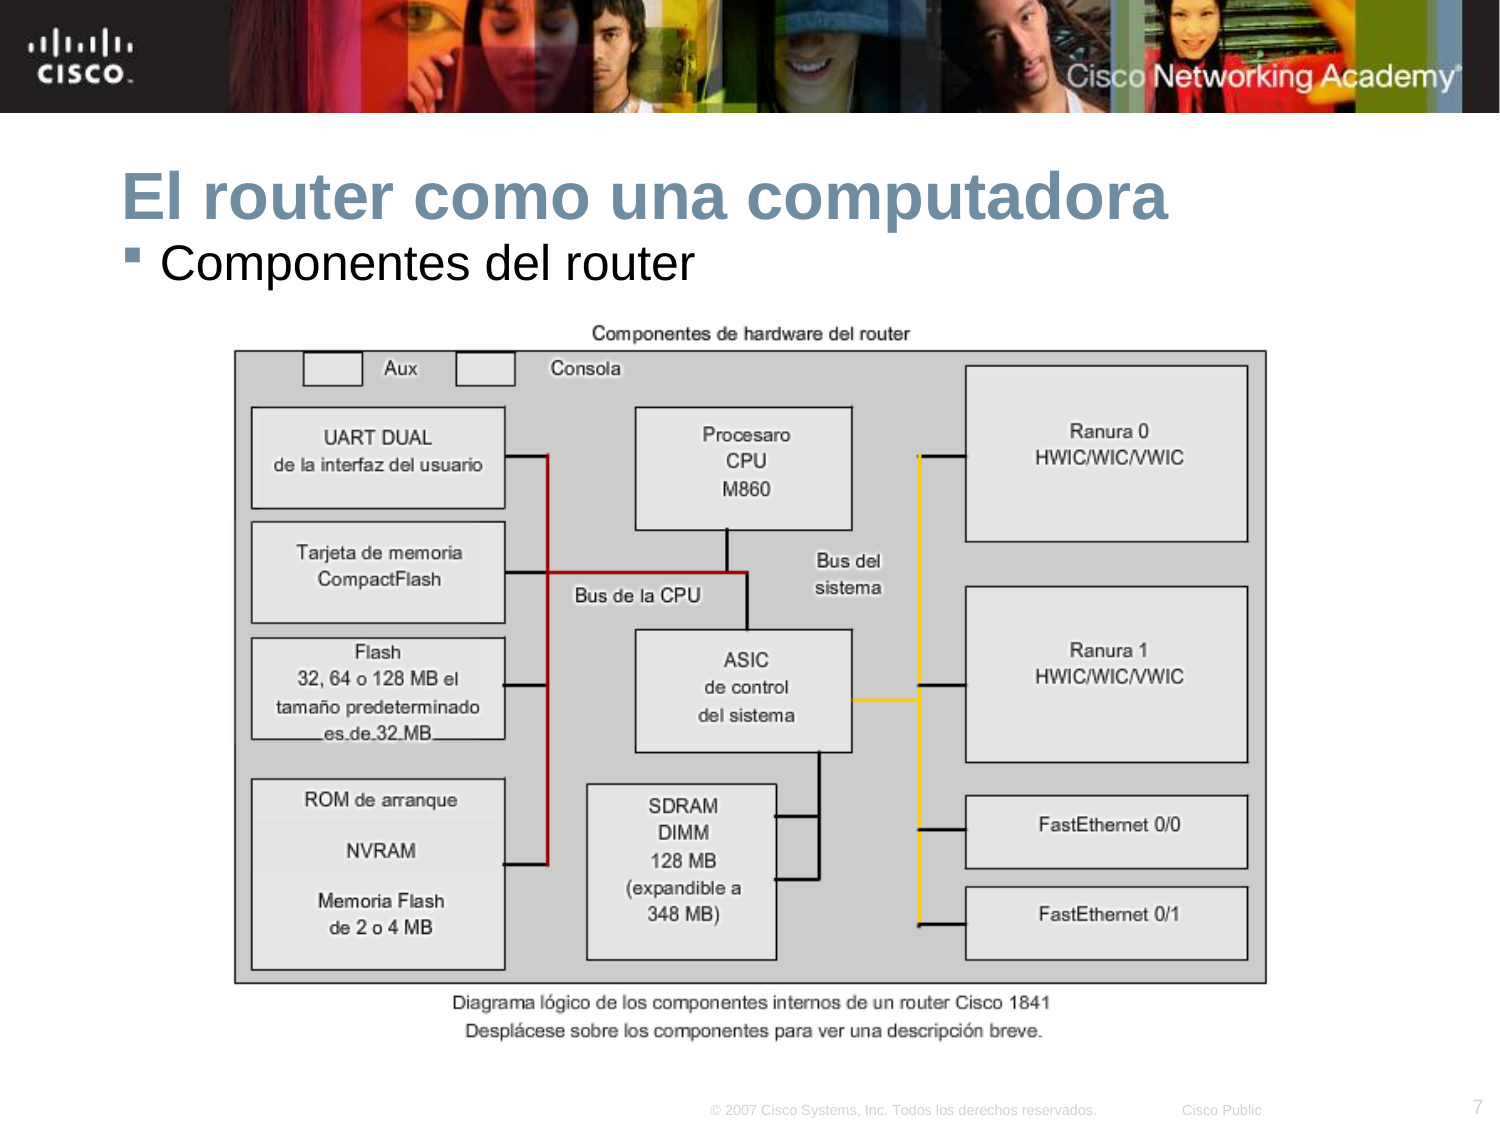

# El router como una computadora
Componentes del router